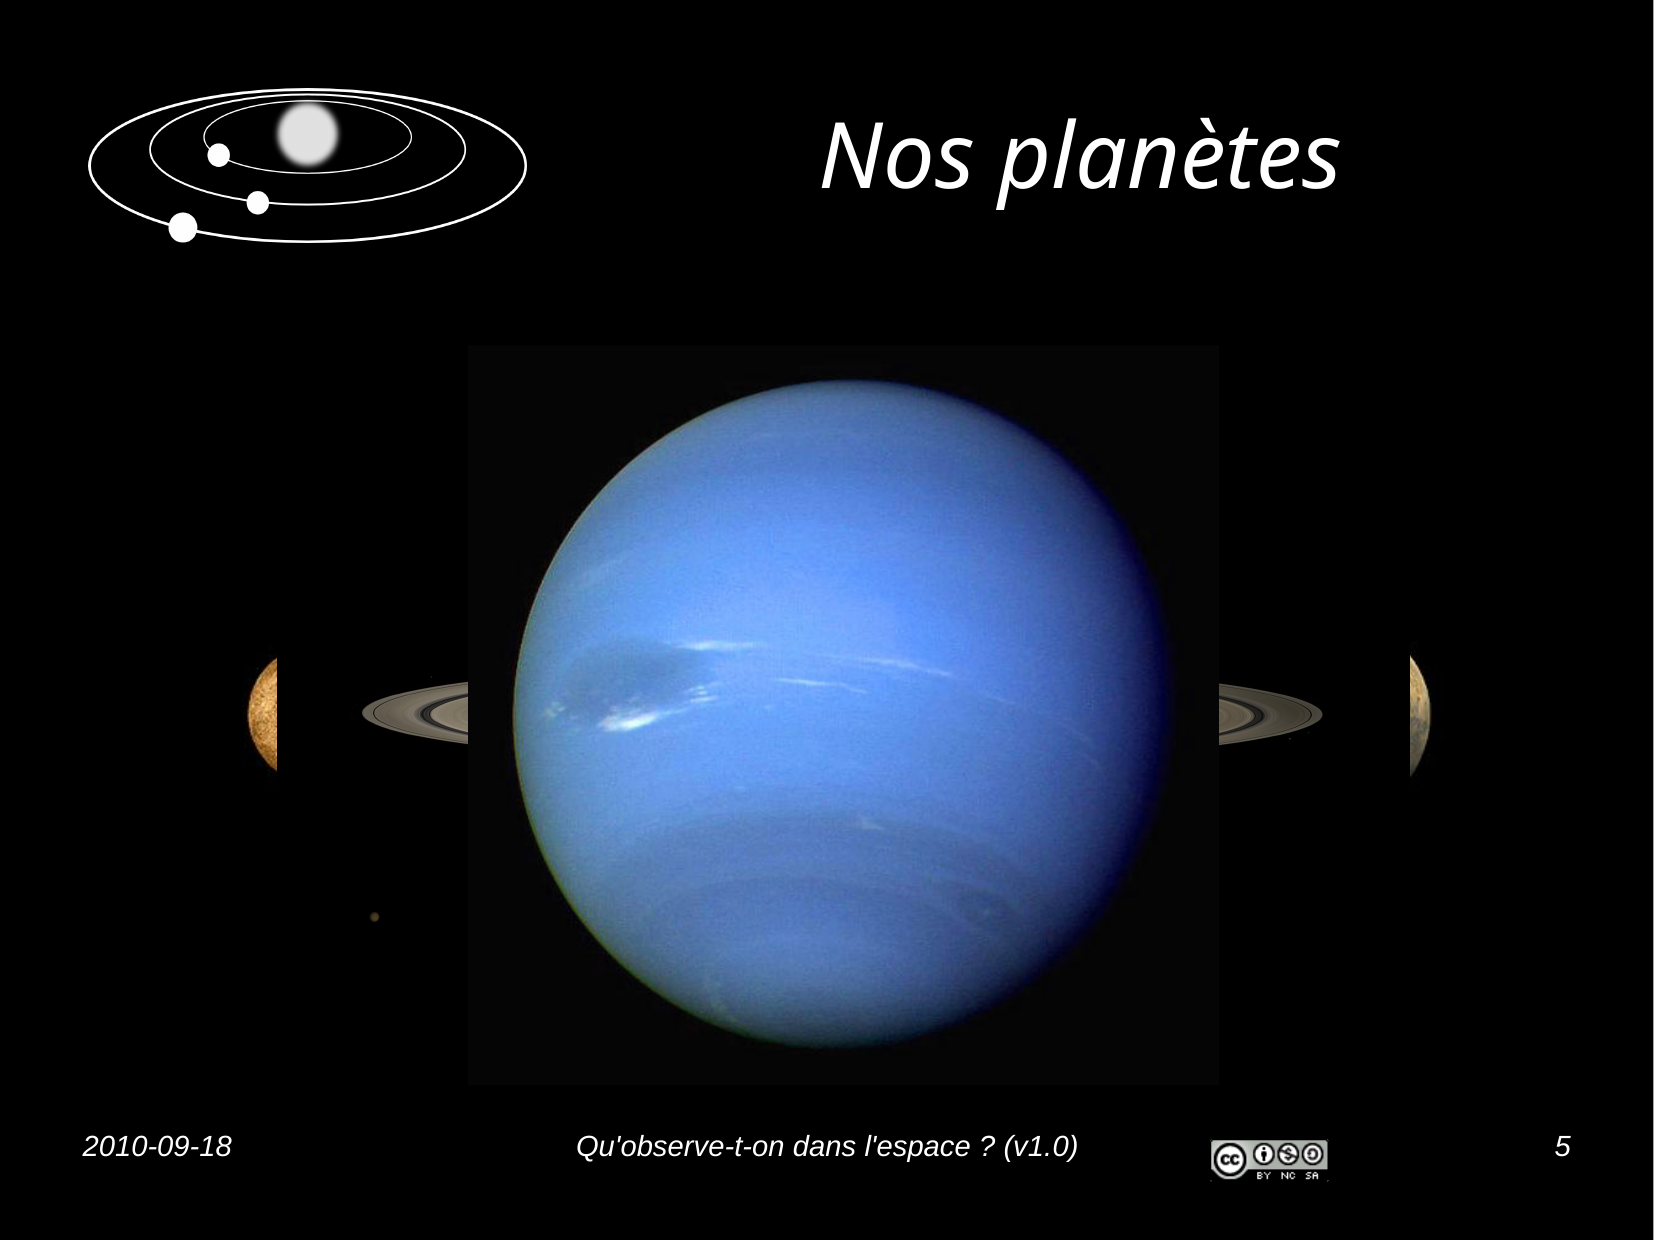

# Nos planètes
2010-09-18
Qu'observe-t-on dans l'espace ? (v1.0)
5